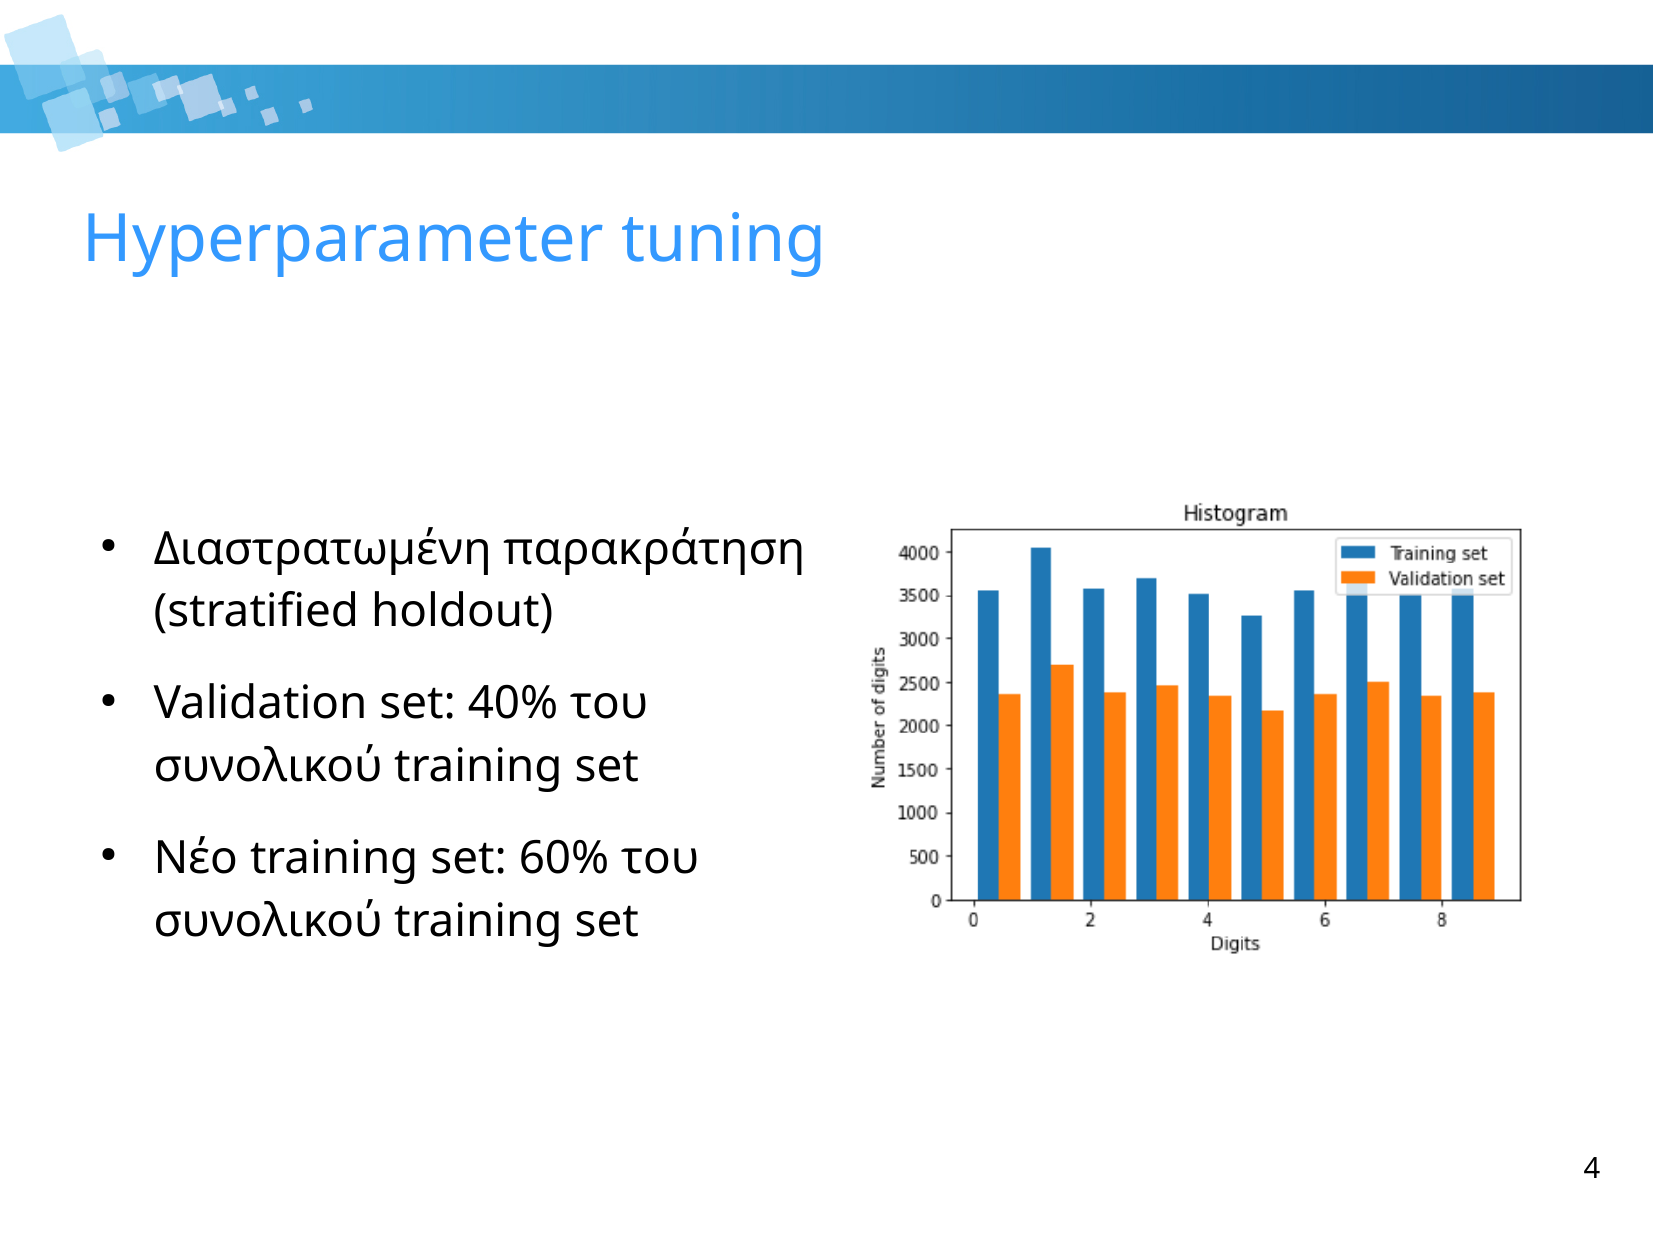

# Hyperparameter tuning
Διαστρατωμένη παρακράτηση (stratified holdout)
Validation set: 40% του συνολικού training set
Νέο training set: 60% του συνολικού training set
4